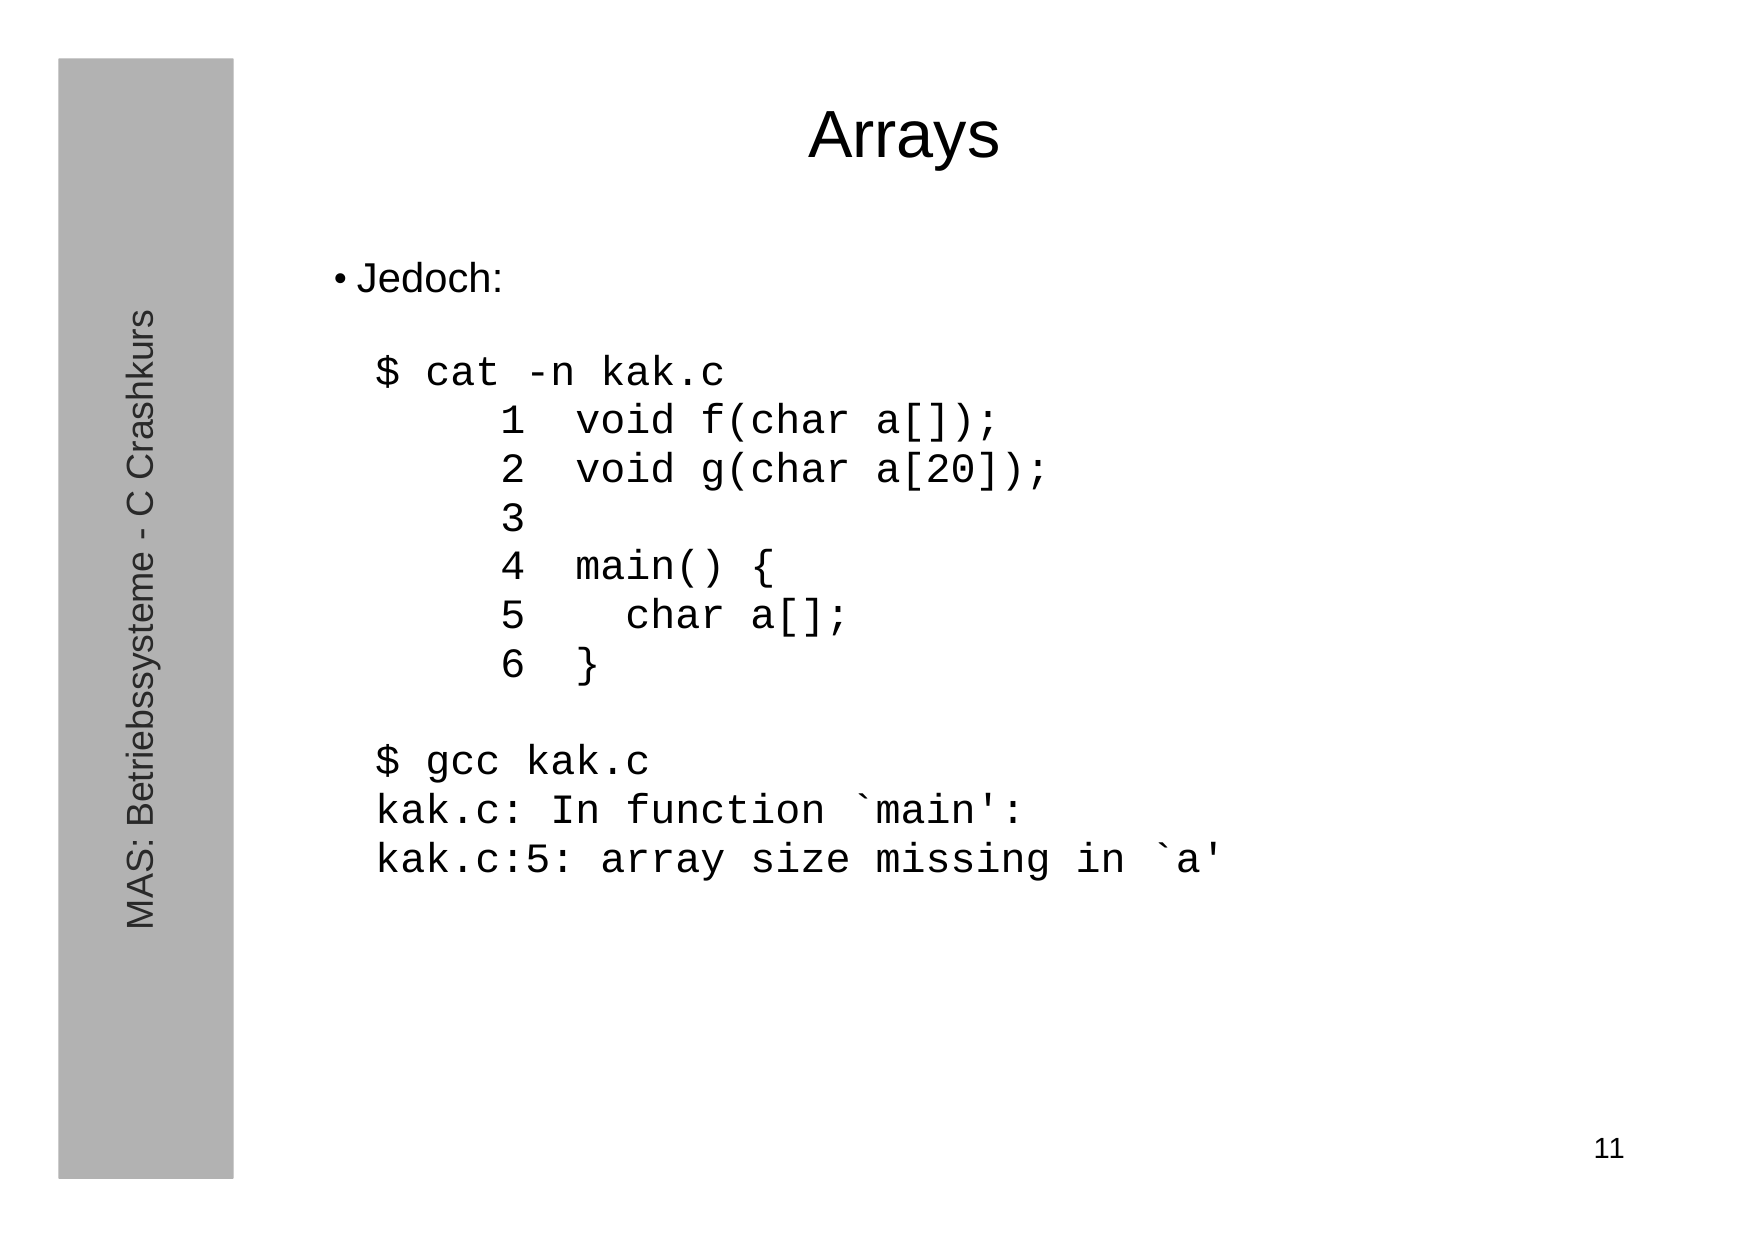

Arrays
Jedoch:
$ cat -n kak.c
 1 void f(char a[]);
 2 void g(char a[20]);
 3
 4 main() {
 5 char a[];
 6 }
$ gcc kak.c
kak.c: In function `main':
kak.c:5: array size missing in `a'
MAS: Betriebssysteme - C Crashkurs